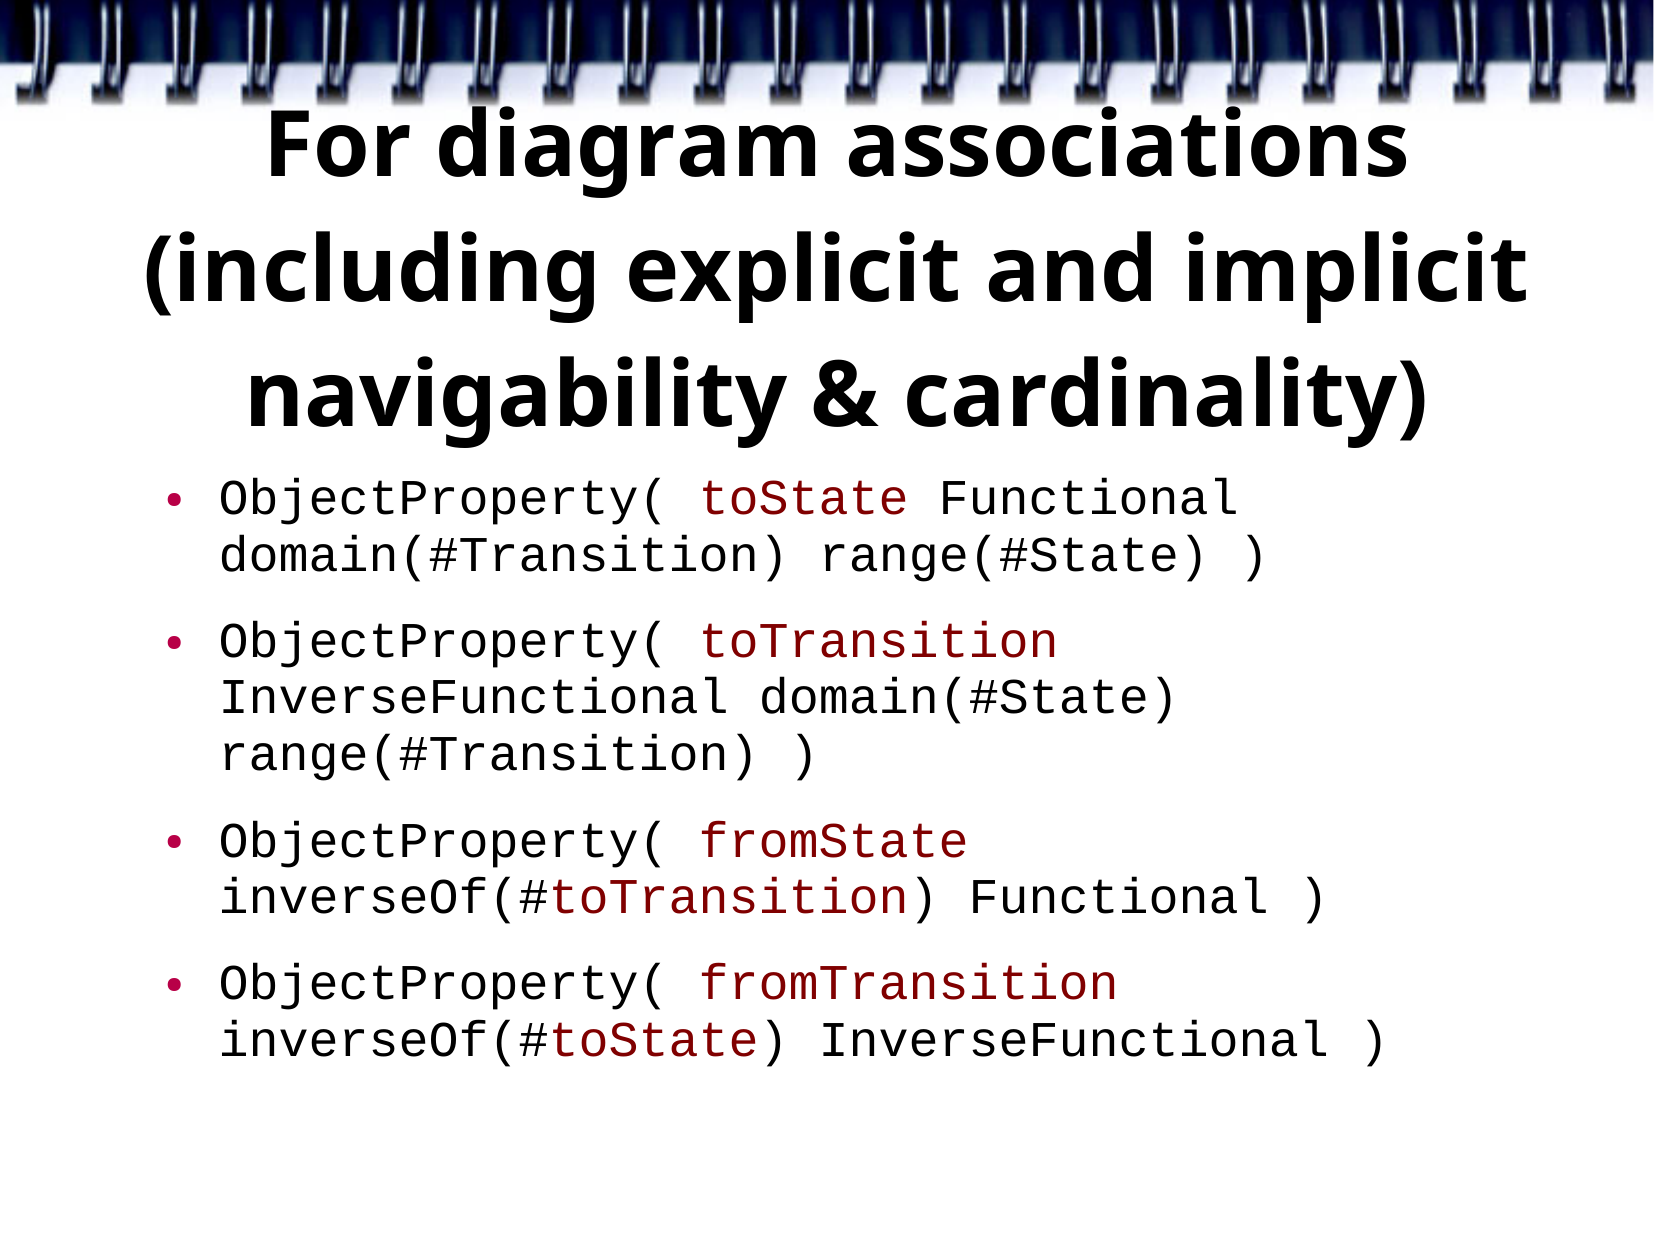

For diagram associations (including explicit and implicit navigability & cardinality)
# ObjectProperty( toState Functional domain(#Transition) range(#State) )
ObjectProperty( toTransition InverseFunctional domain(#State) range(#Transition) )
ObjectProperty( fromState inverseOf(#toTransition) Functional )
ObjectProperty( fromTransition inverseOf(#toState) InverseFunctional )